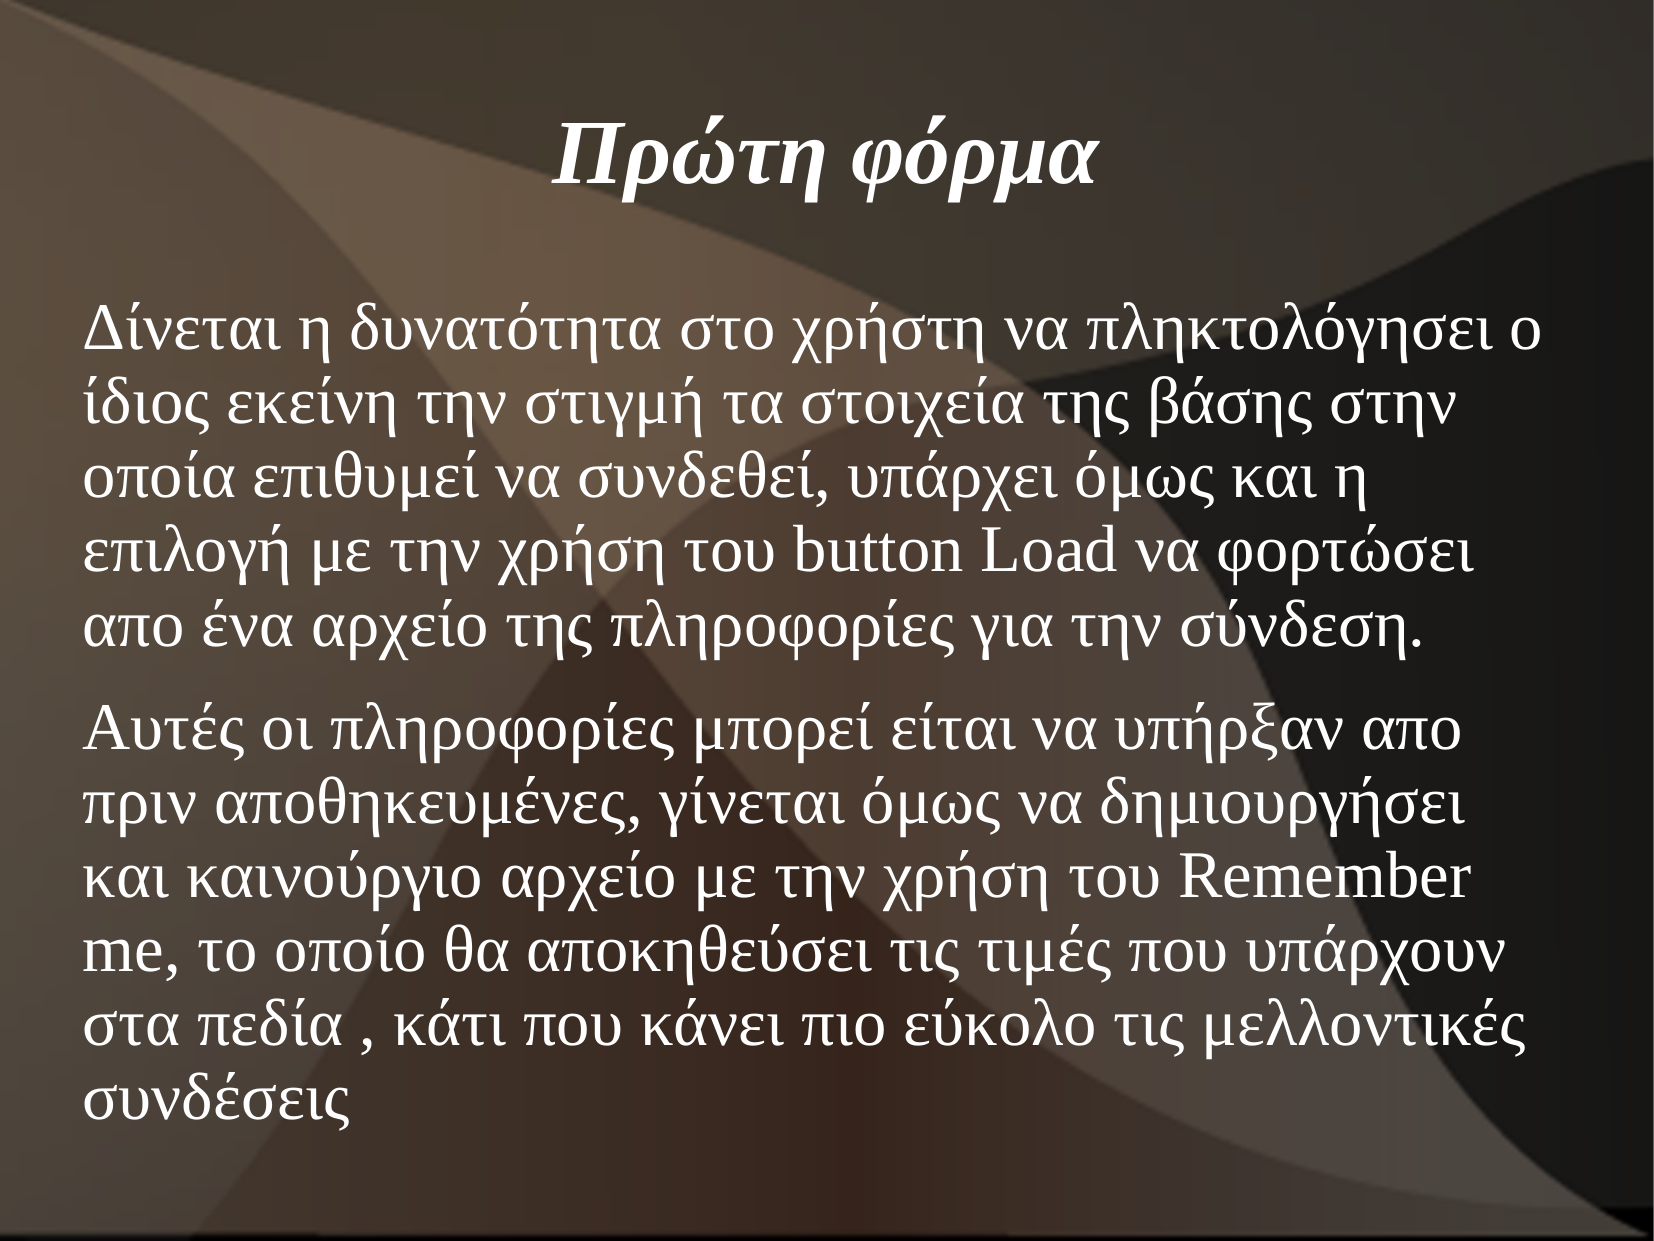

# Πρώτη φόρμα
Δίνεται η δυνατότητα στο χρήστη να πληκτολόγησει ο ίδιος εκείνη την στιγμή τα στοιχεία της βάσης στην οποία επιθυμεί να συνδεθεί, υπάρχει όμως και η επιλογή με την χρήση του button Load να φορτώσει απο ένα αρχείο της πληροφορίες για την σύνδεση.
Αυτές οι πληροφορίες μπορεί είται να υπήρξαν απο πριν αποθηκευμένες, γίνεται όμως να δημιουργήσει και καινούργιο αρχείο με την χρήση του Remember me, το οποίο θα αποκηθεύσει τις τιμές που υπάρχουν στα πεδία , κάτι που κάνει πιο εύκολο τις μελλοντικές συνδέσεις